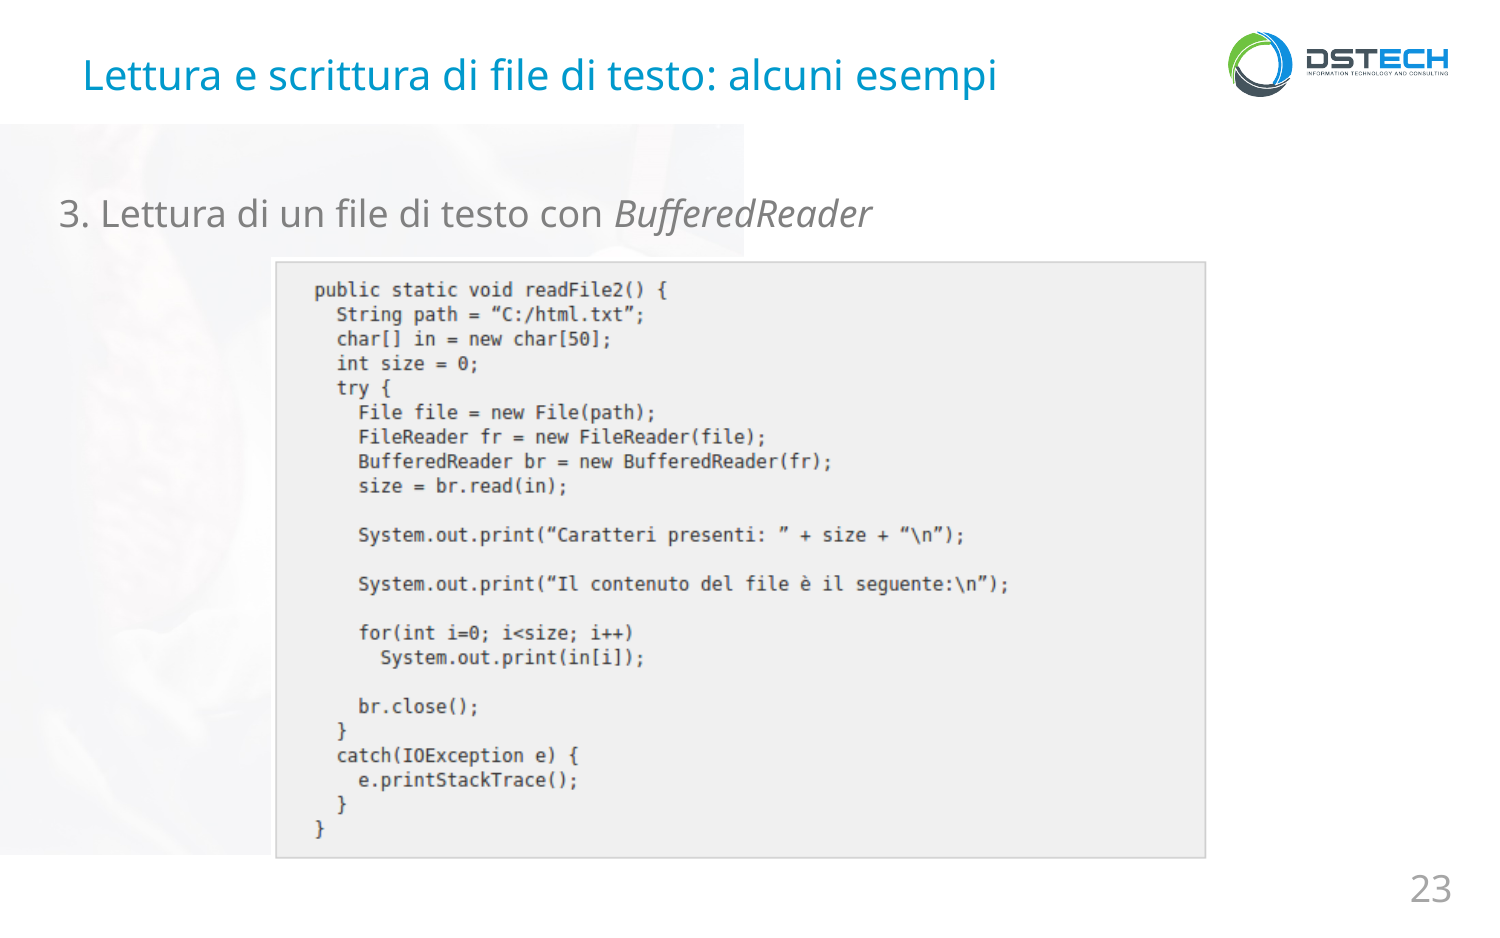

Lettura e scrittura di file di testo: alcuni esempi
3. Lettura di un file di testo con BufferedReader
23